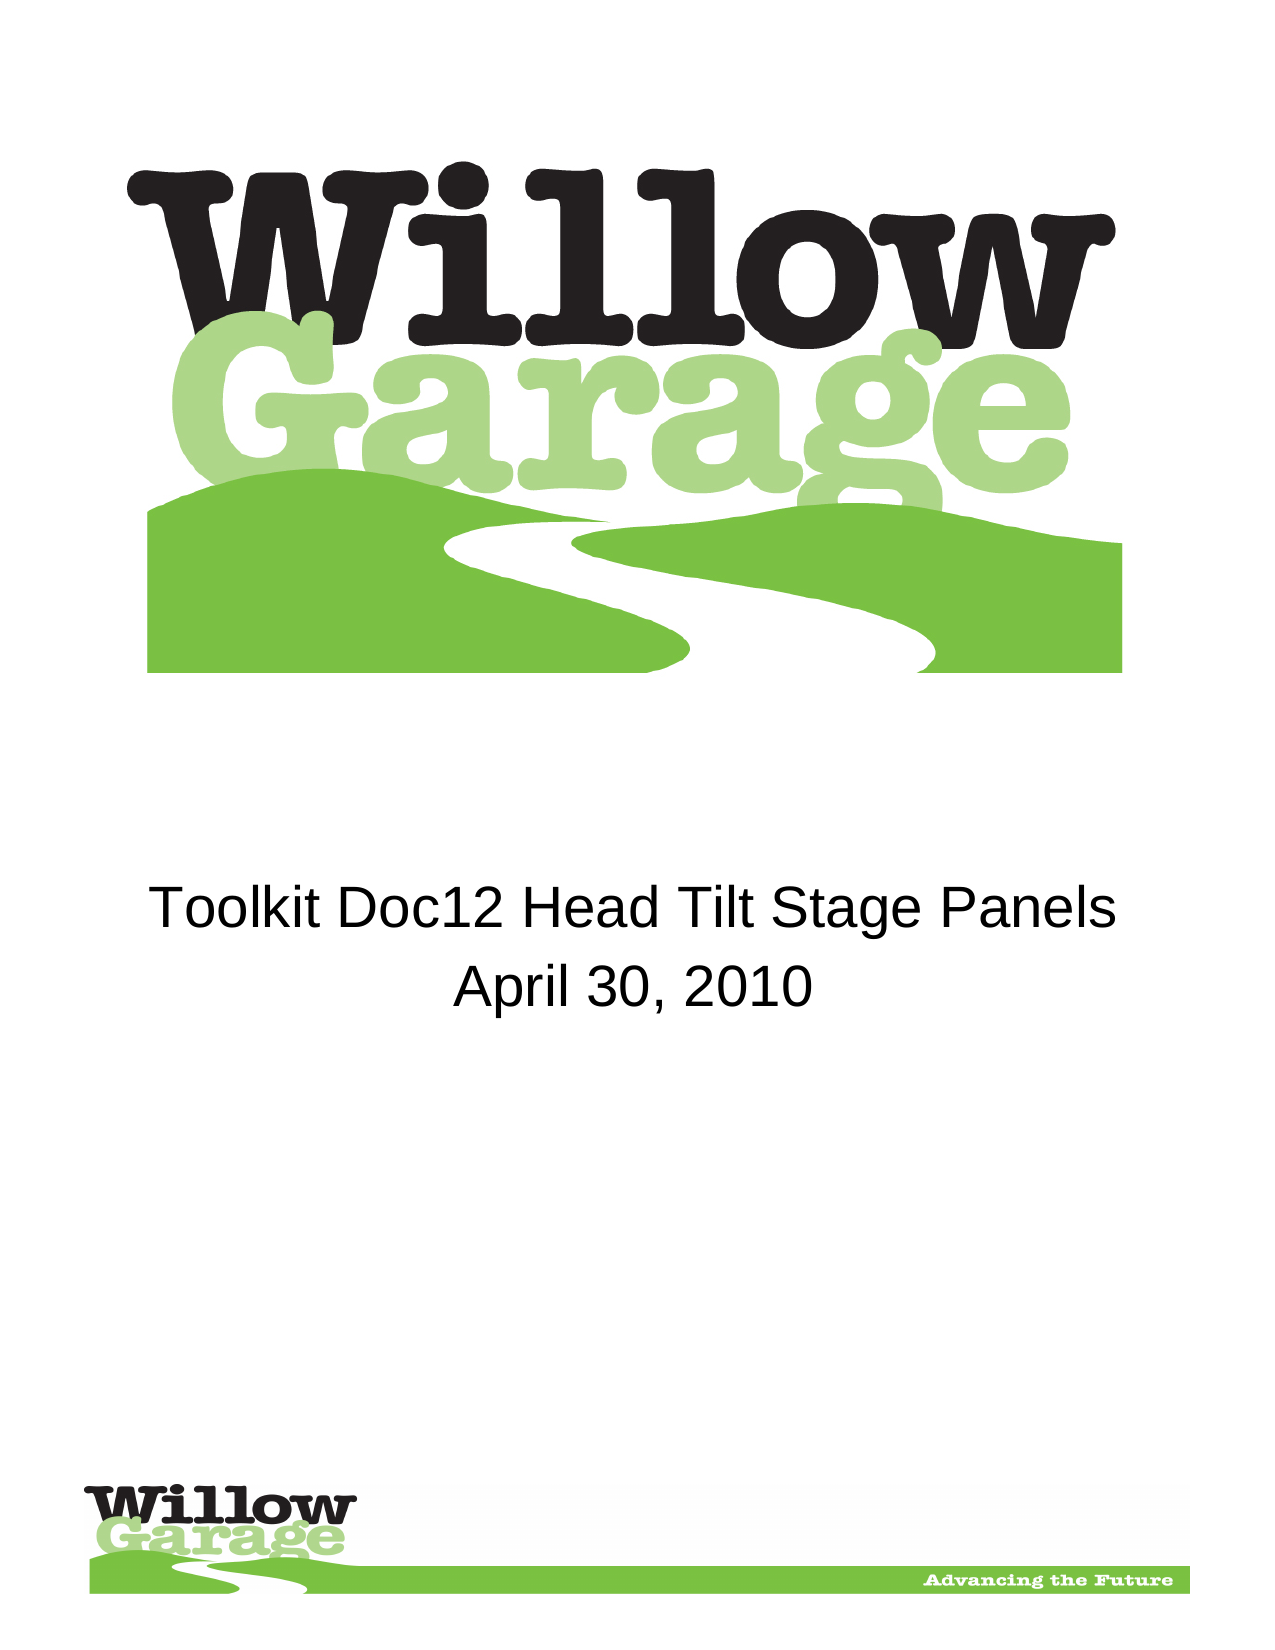

# Toolkit Doc12 Head Tilt Stage Panels
April 30, 2010